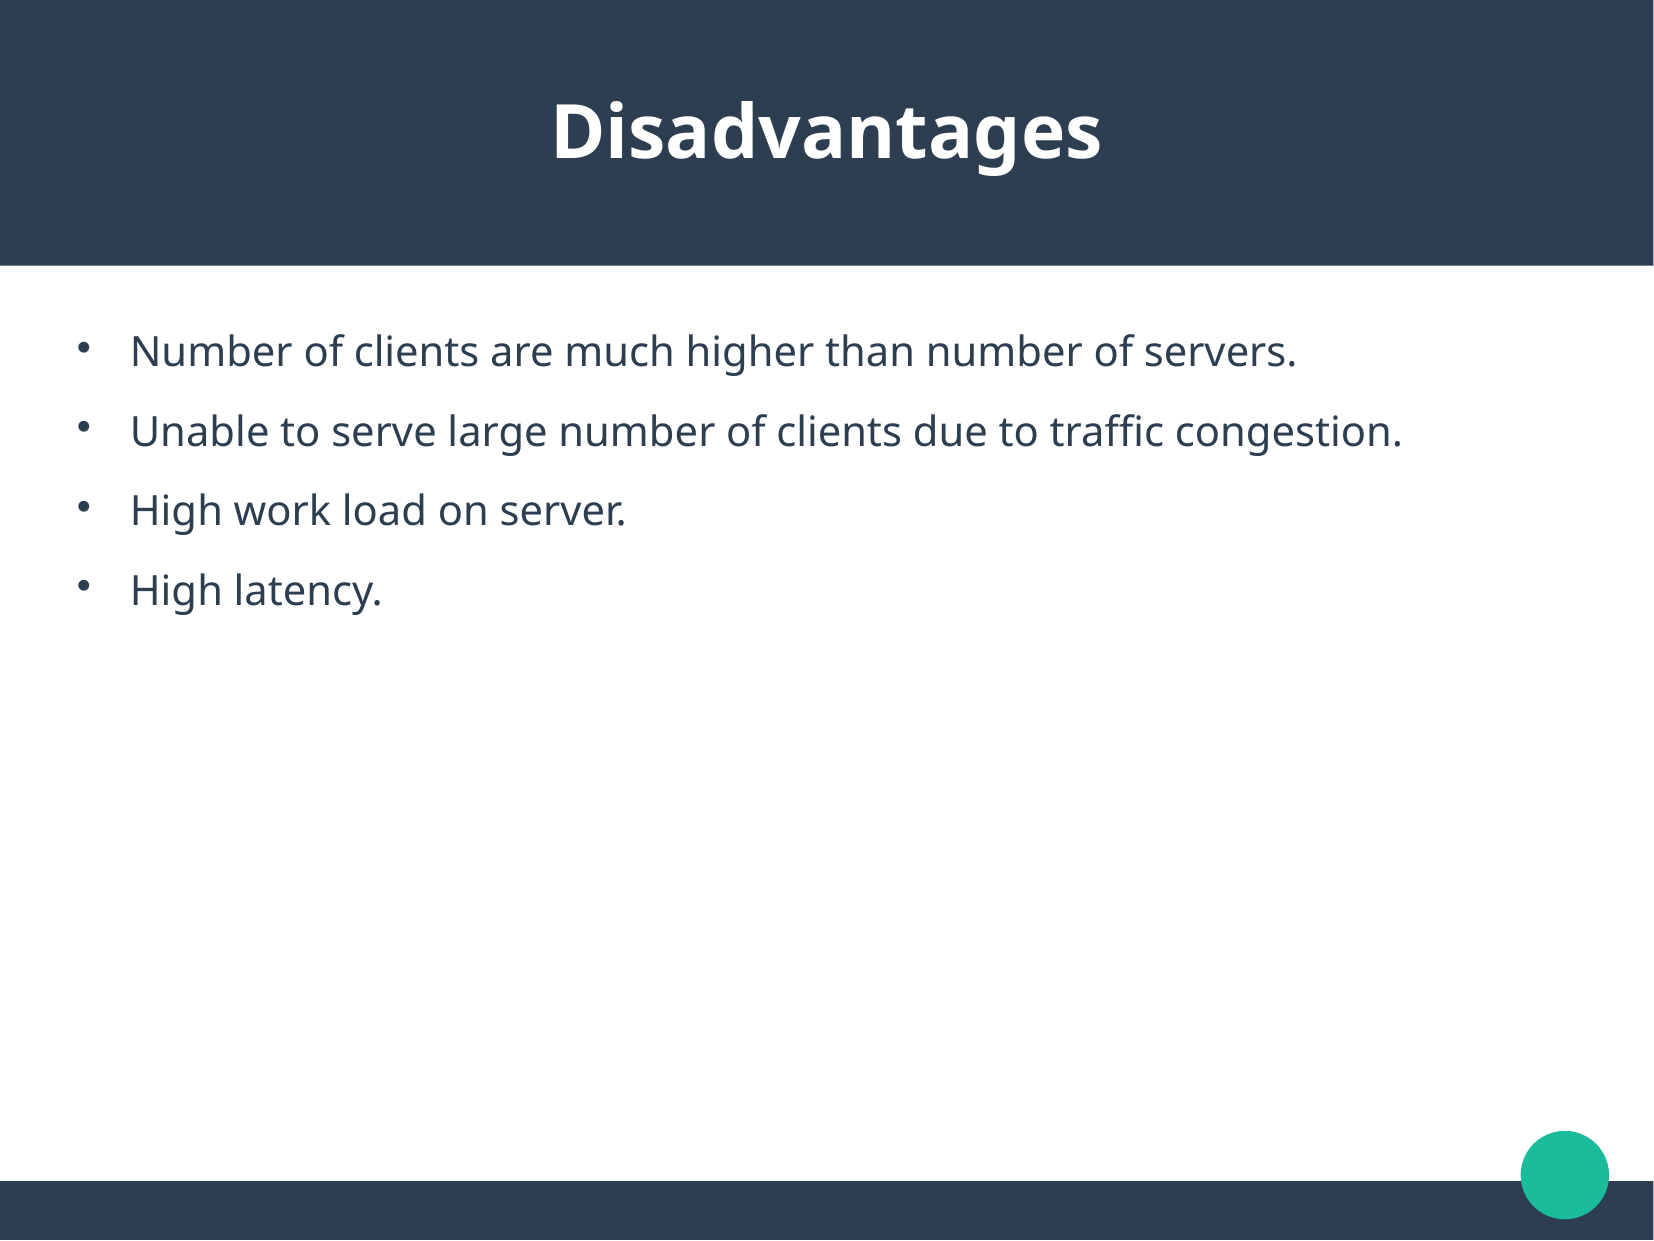

Disadvantages
Number of clients are much higher than number of servers.
Unable to serve large number of clients due to traffic congestion.
High work load on server.
High latency.